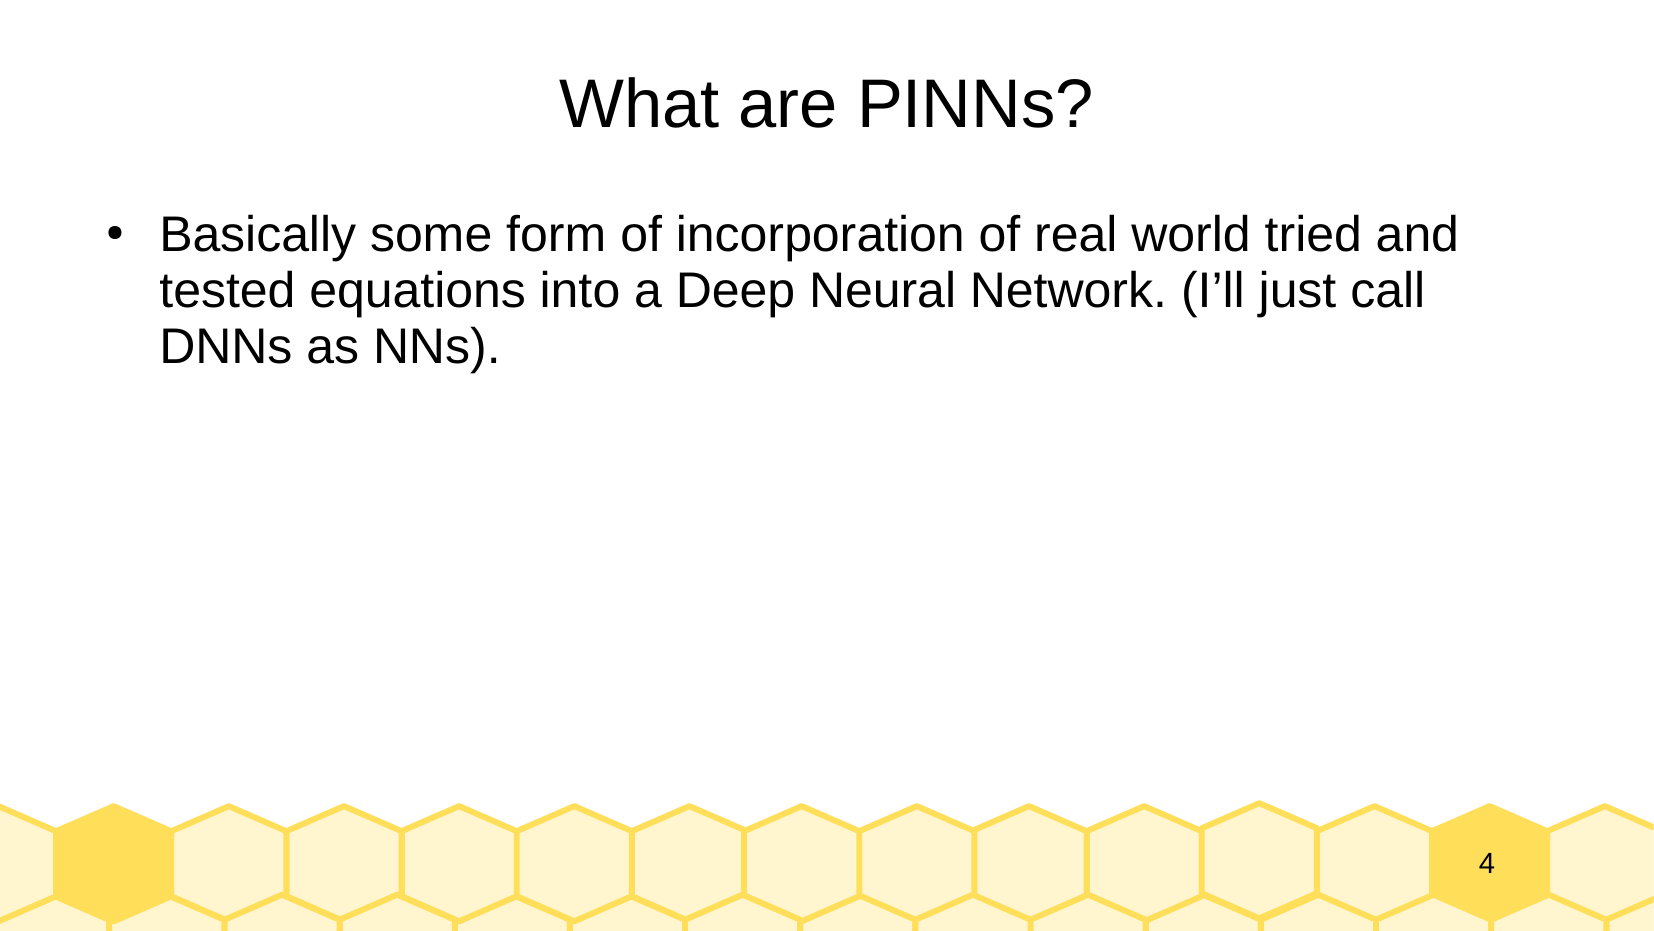

# What are PINNs?
Basically some form of incorporation of real world tried and tested equations into a Deep Neural Network. (I’ll just call DNNs as NNs).